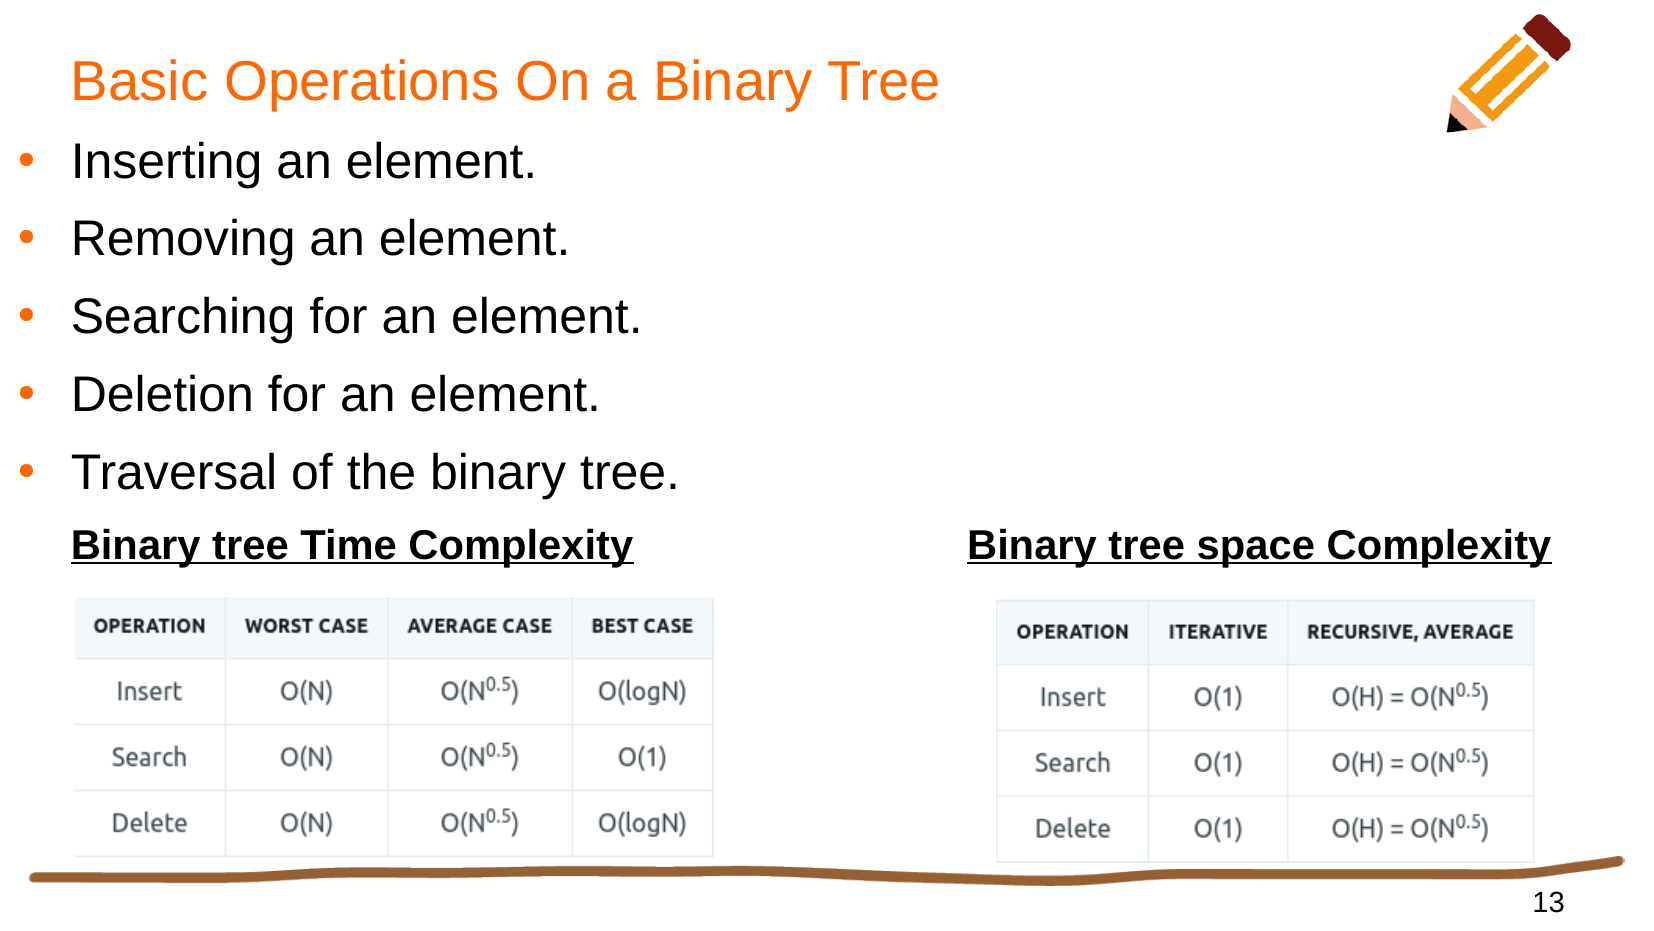

# Basic Operations On a Binary Tree
Inserting an element.
Removing an element.
Searching for an element.
Deletion for an element.
Traversal of the binary tree.
Binary tree Time Complexity Binary tree space Complexity
13